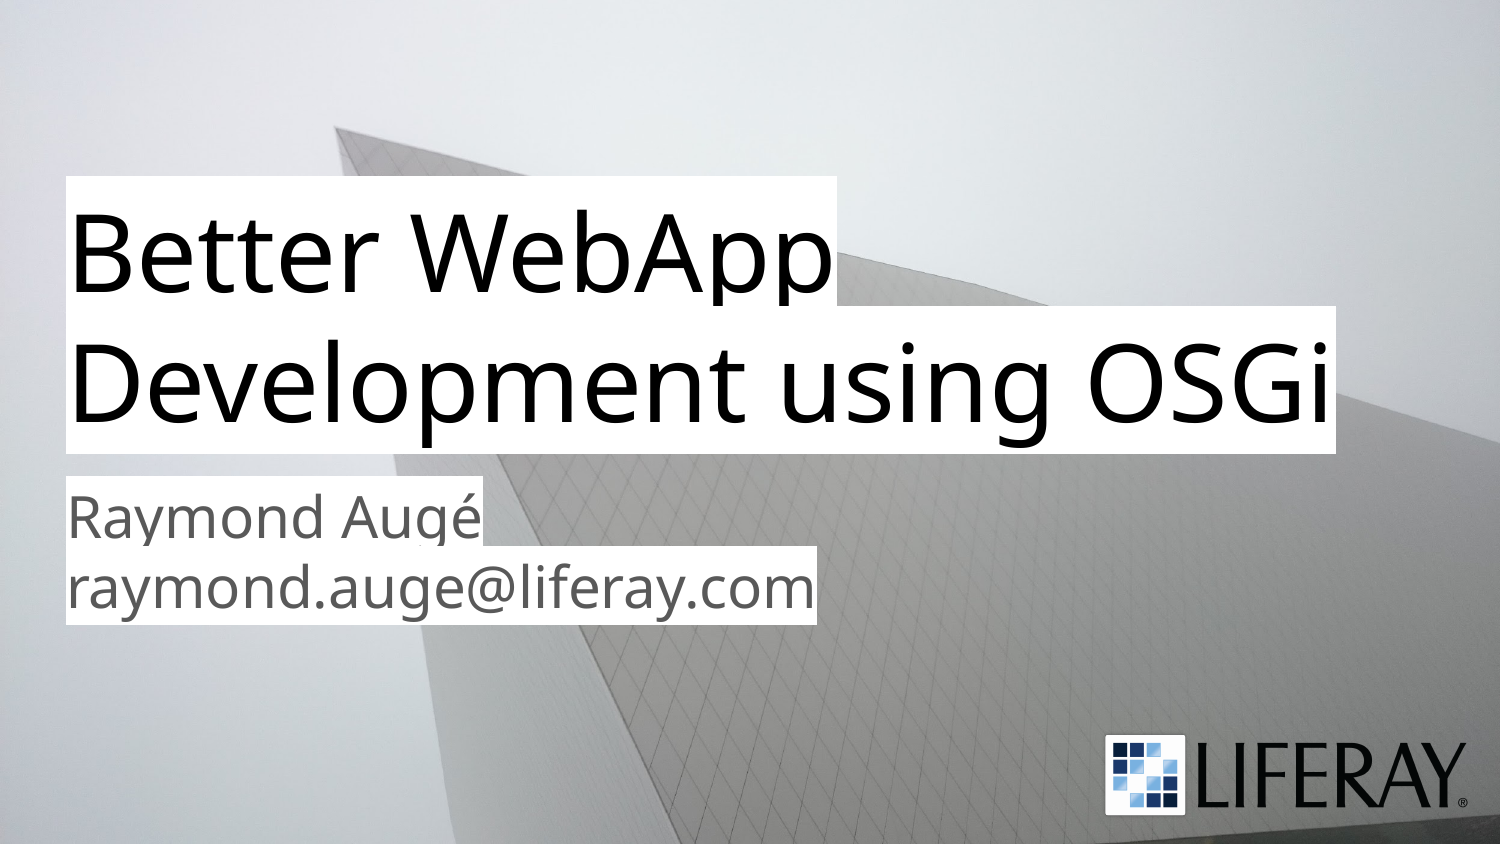

Better WebApp Development using OSGi
# Raymond Augé
raymond.auge@liferay.com